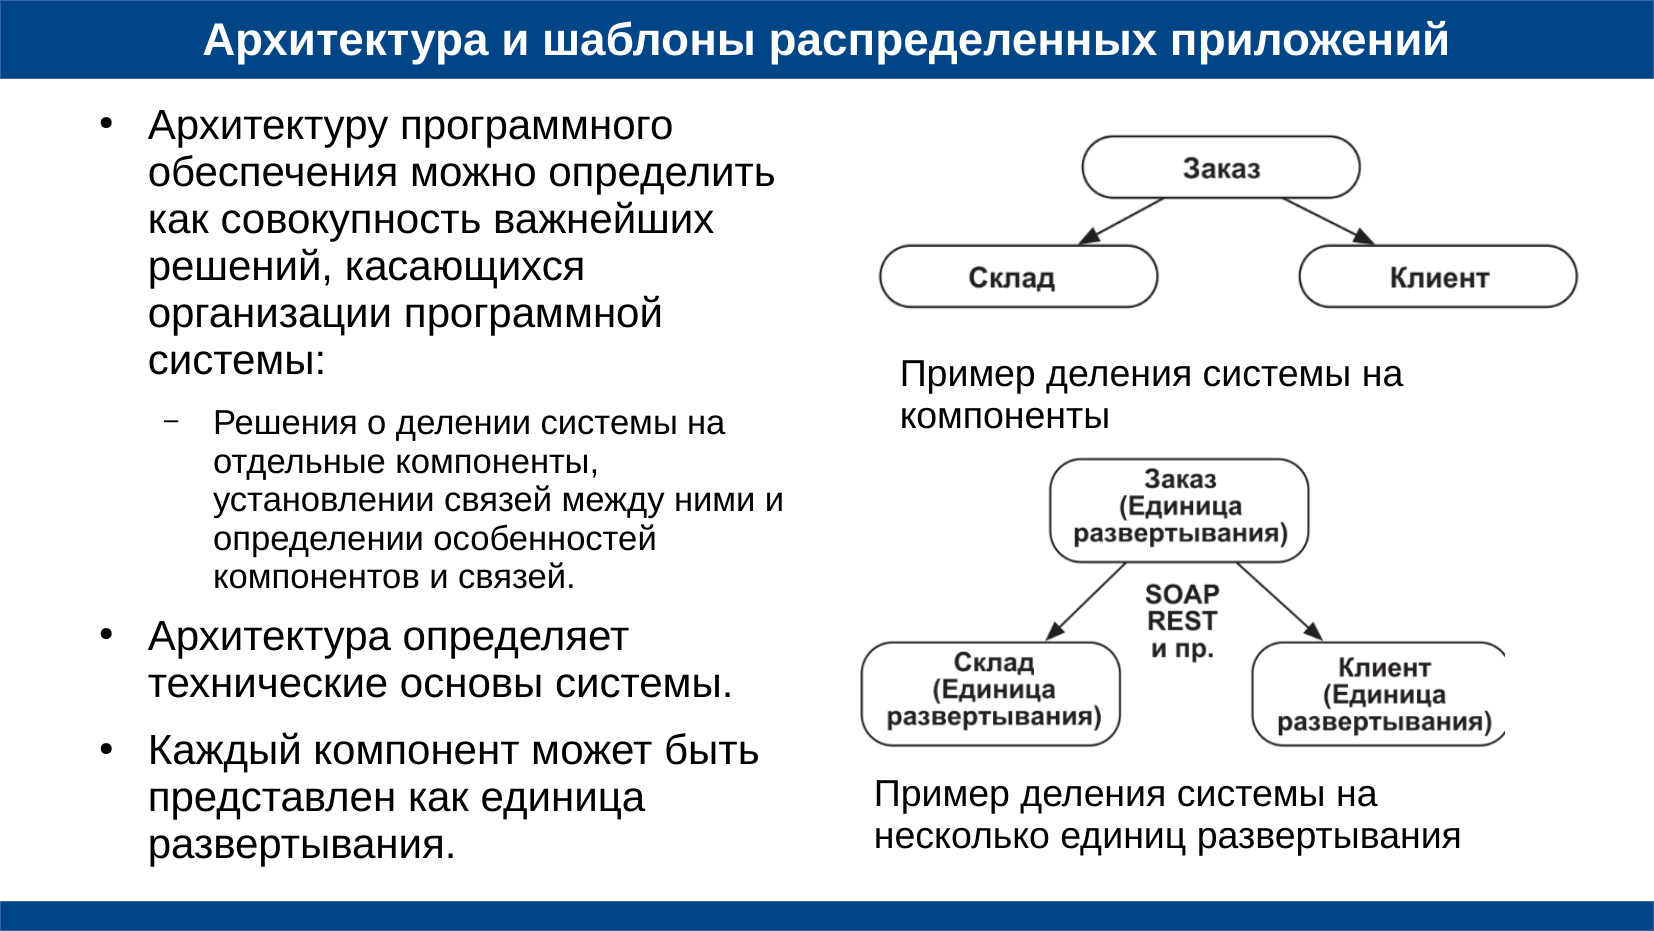

# Архитектура и шаблоны распределенных приложений
Архитектуру программного обеспечения можно определить как совокупность важнейших решений, касающихся организации программной системы:
Решения о делении системы на отдельные компоненты, установлении связей между ними и определении особенностей компонентов и связей.
Архитектура определяет технические основы системы.
Каждый компонент может быть представлен как единица развертывания.
Пример деления системы на компоненты
Пример деления системы на несколько единиц развертывания